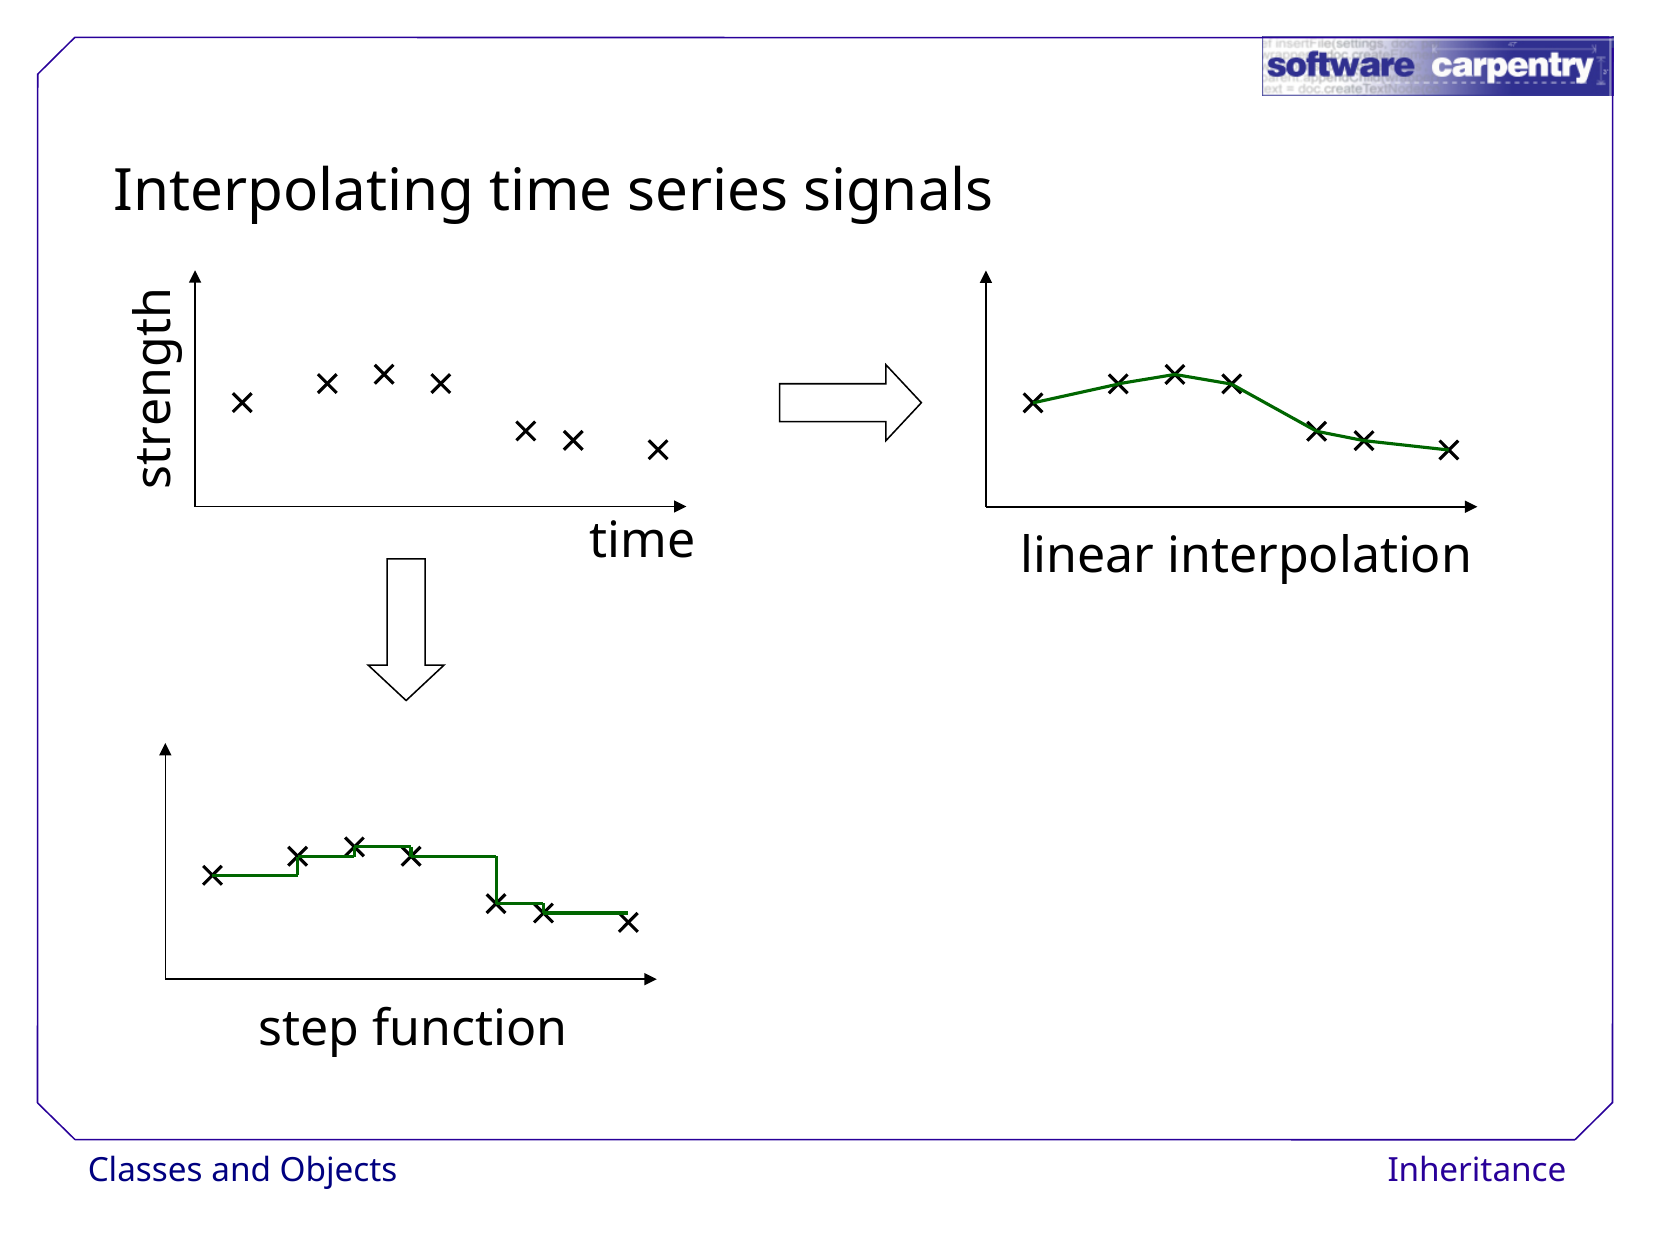

Interpolating time series signals
strength
time
linear interpolation
step function